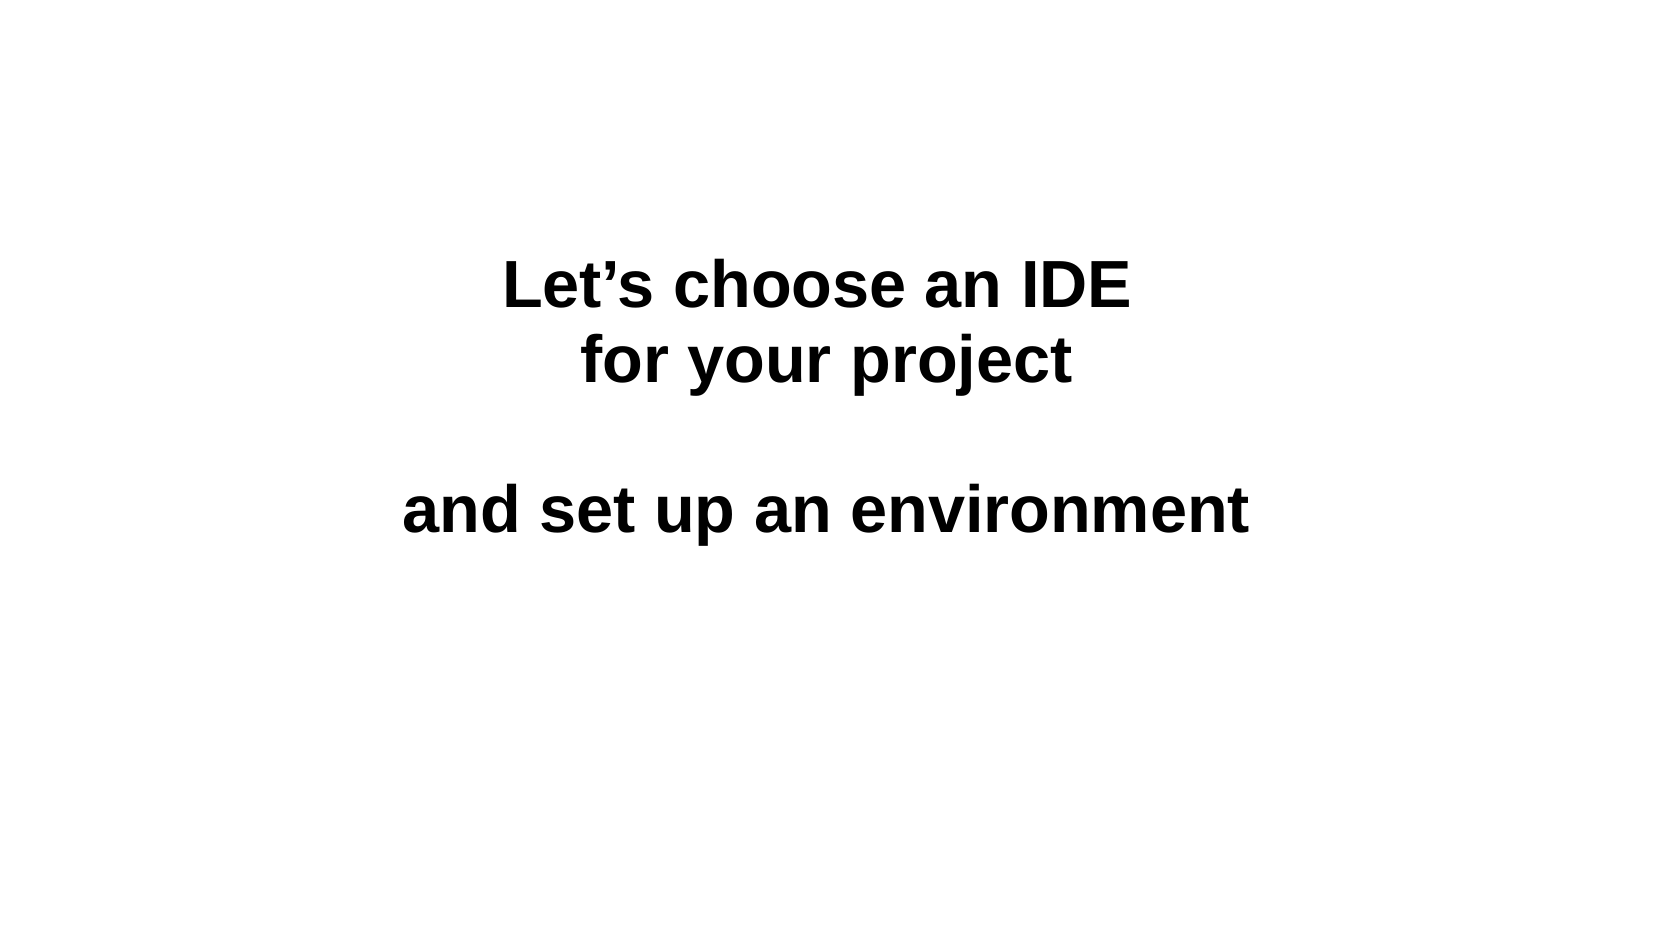

# Let’s choose an IDE
for your project
and set up an environment